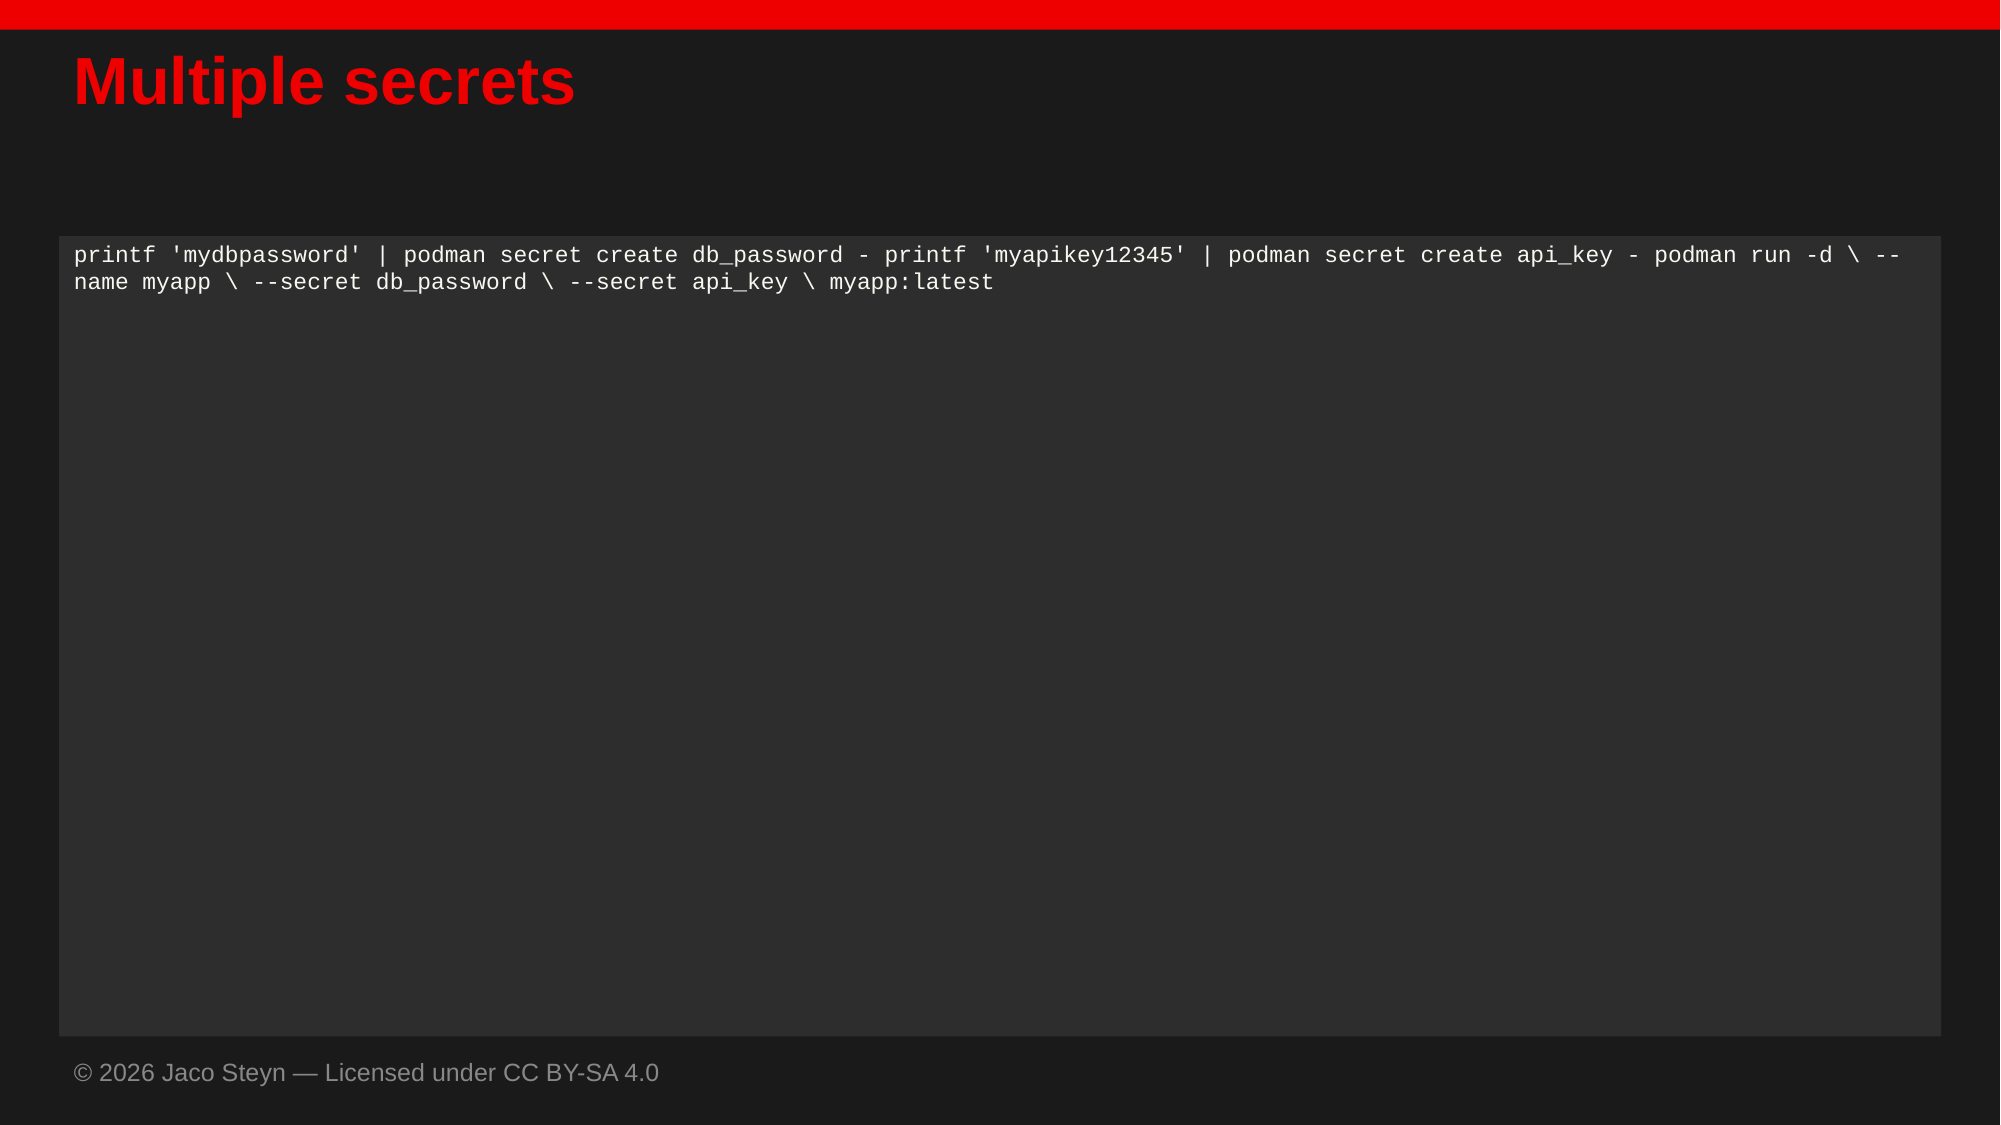

Multiple secrets
printf 'mydbpassword' | podman secret create db_password - printf 'myapikey12345' | podman secret create api_key - podman run -d \ --name myapp \ --secret db_password \ --secret api_key \ myapp:latest
© 2026 Jaco Steyn — Licensed under CC BY-SA 4.0